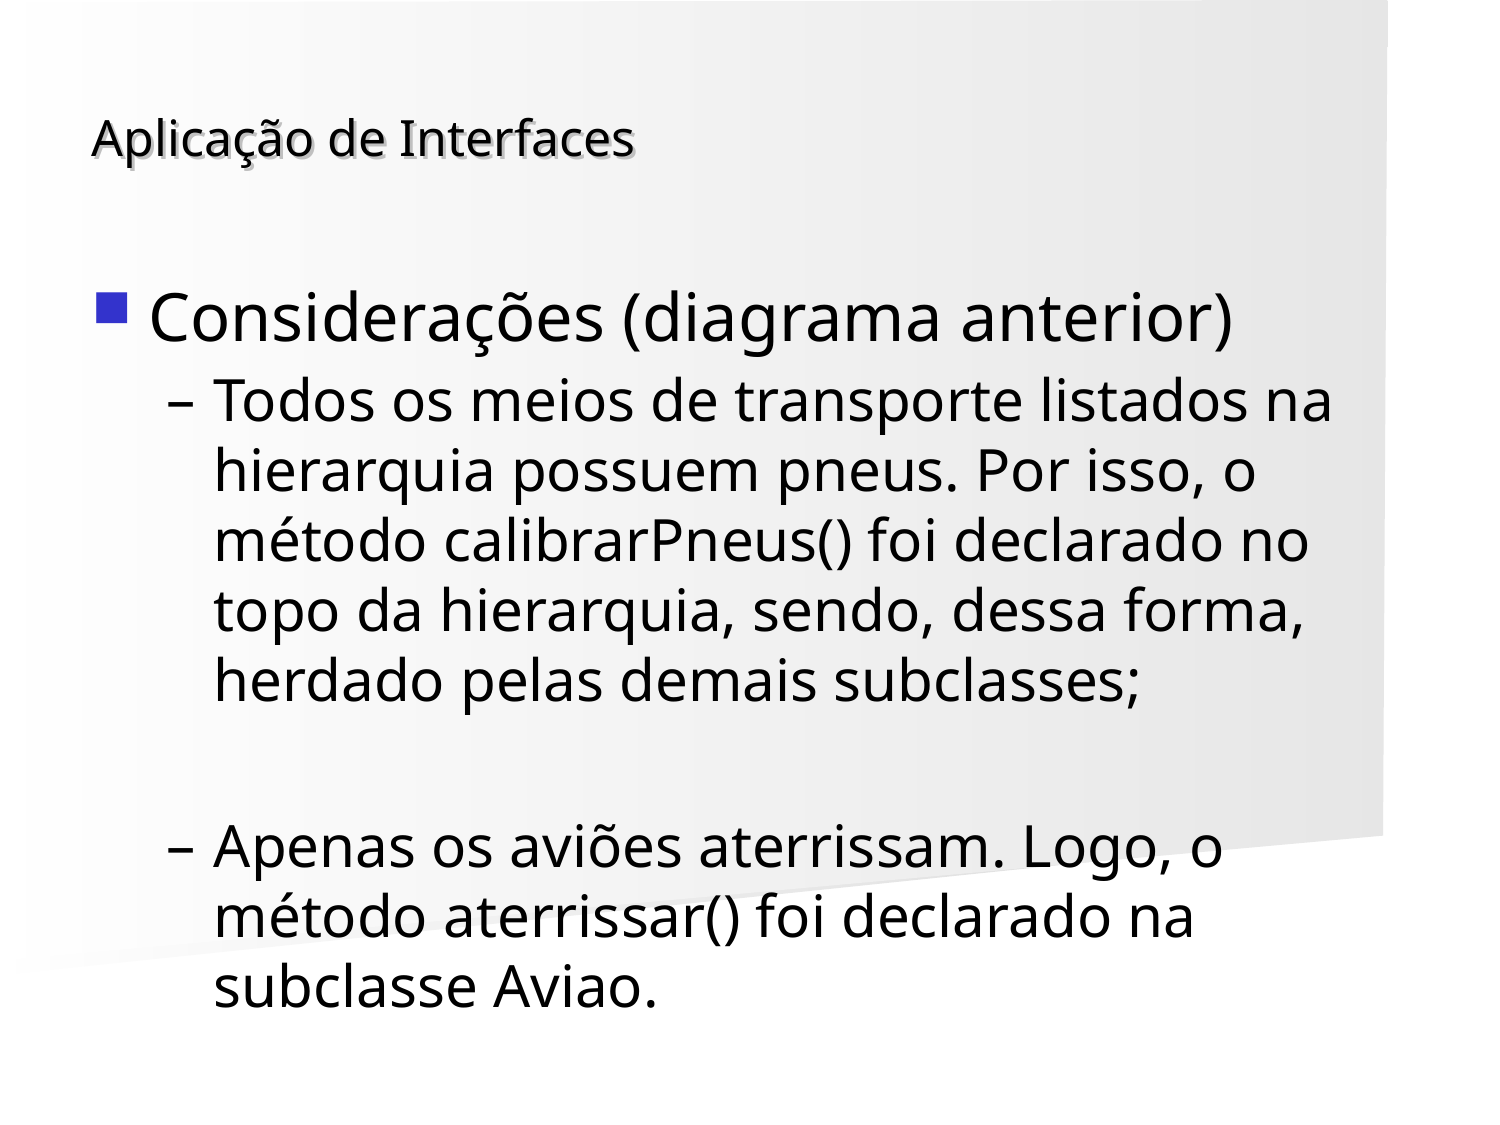

# Aplicação de Interfaces
Considerações (diagrama anterior)
Todos os meios de transporte listados na hierarquia possuem pneus. Por isso, o método calibrarPneus() foi declarado no topo da hierarquia, sendo, dessa forma, herdado pelas demais subclasses;
Apenas os aviões aterrissam. Logo, o método aterrissar() foi declarado na subclasse Aviao.